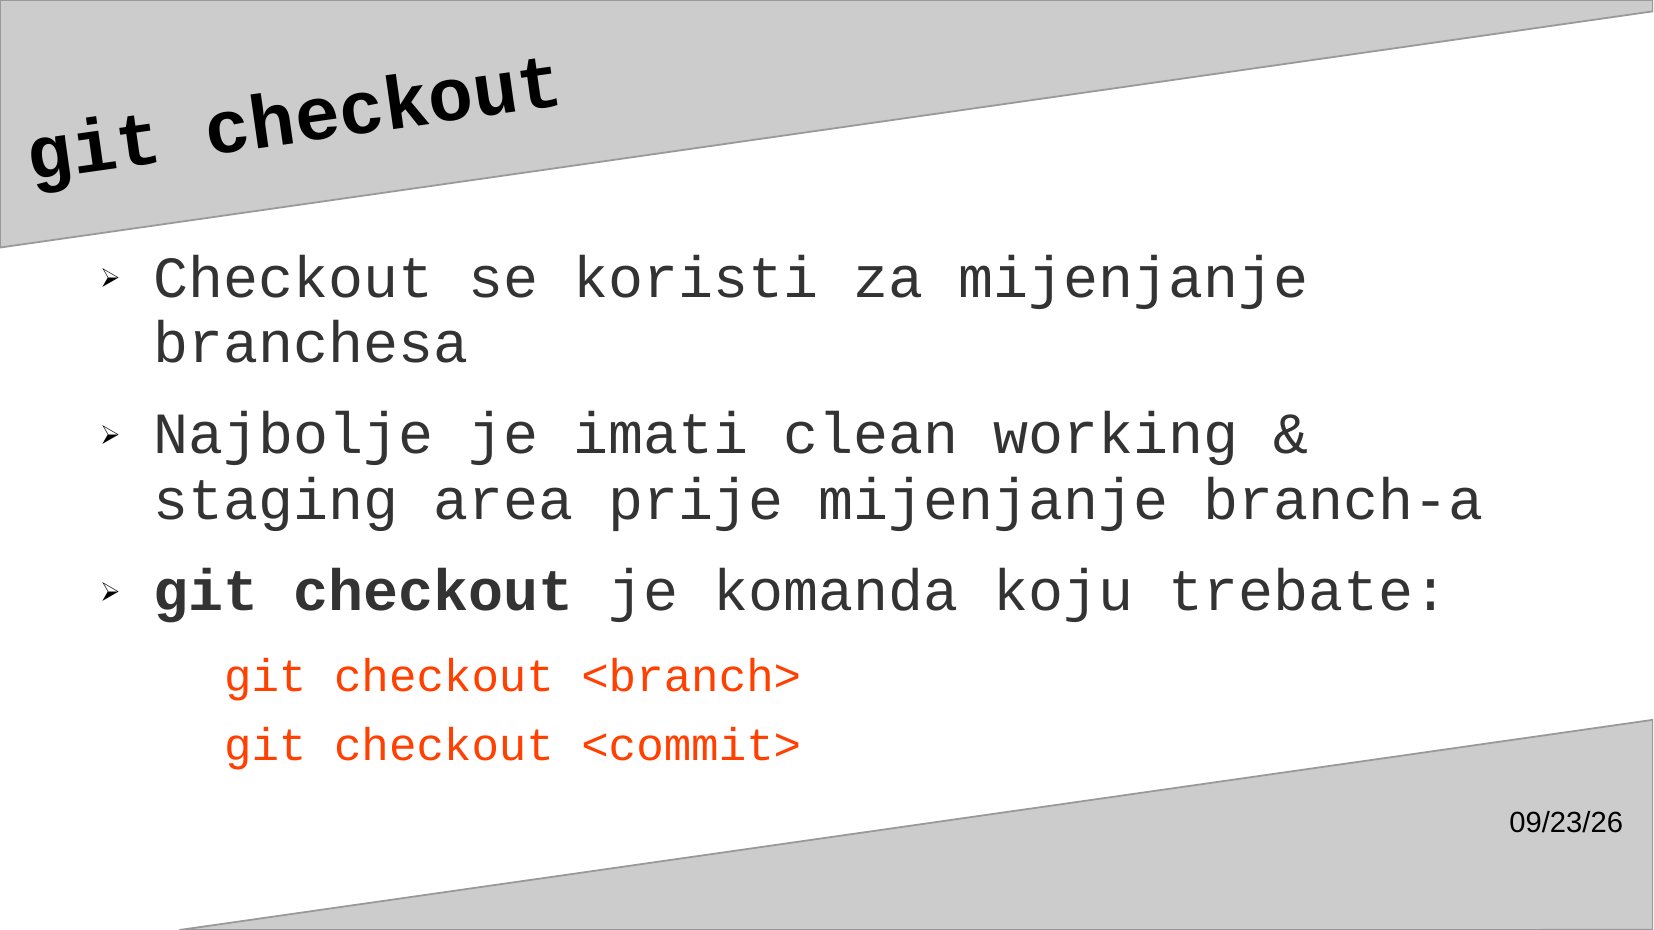

# git checkout
Checkout se koristi za mijenjanje branchesa
Najbolje je imati clean working & staging area prije mijenjanje branch-a
git checkout je komanda koju trebate:
git checkout <branch>
git checkout <commit>
80